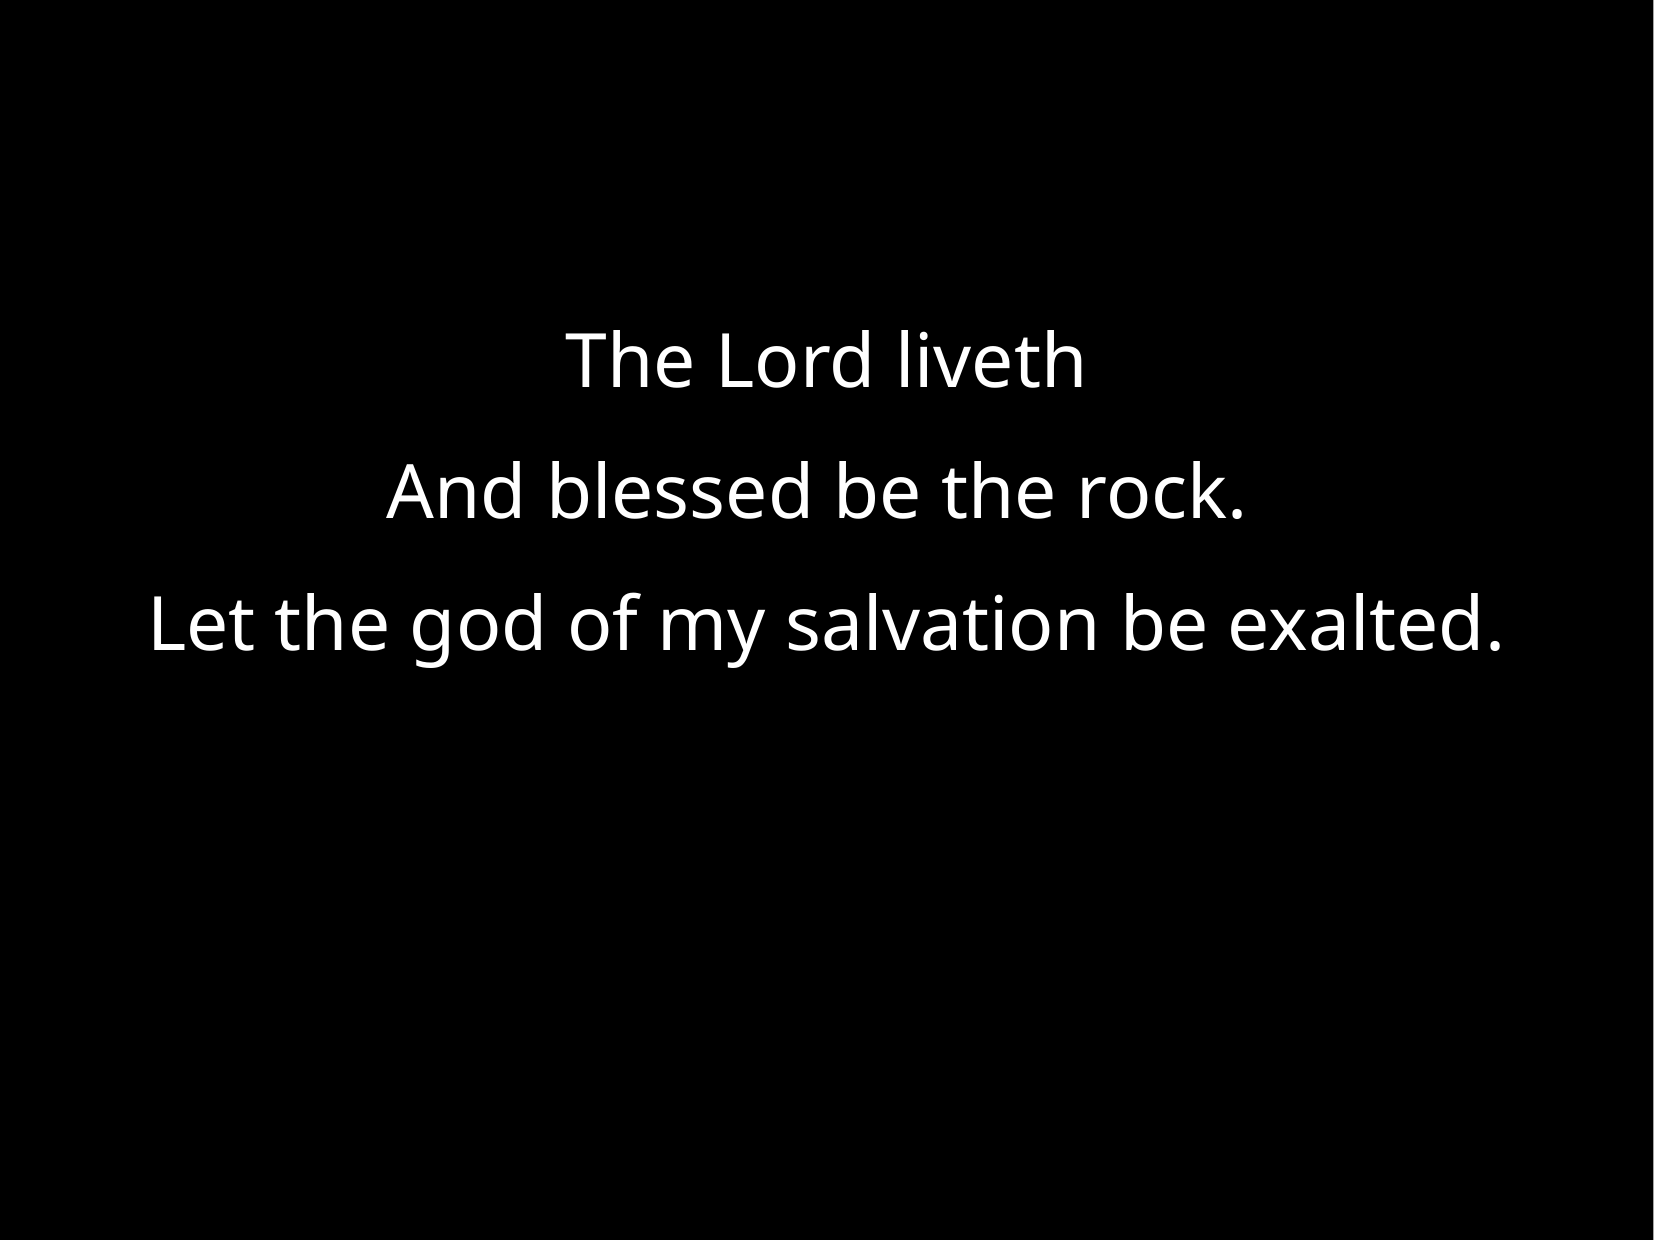

#
The Lord liveth
And blessed be the rock.
Let the god of my salvation be exalted.